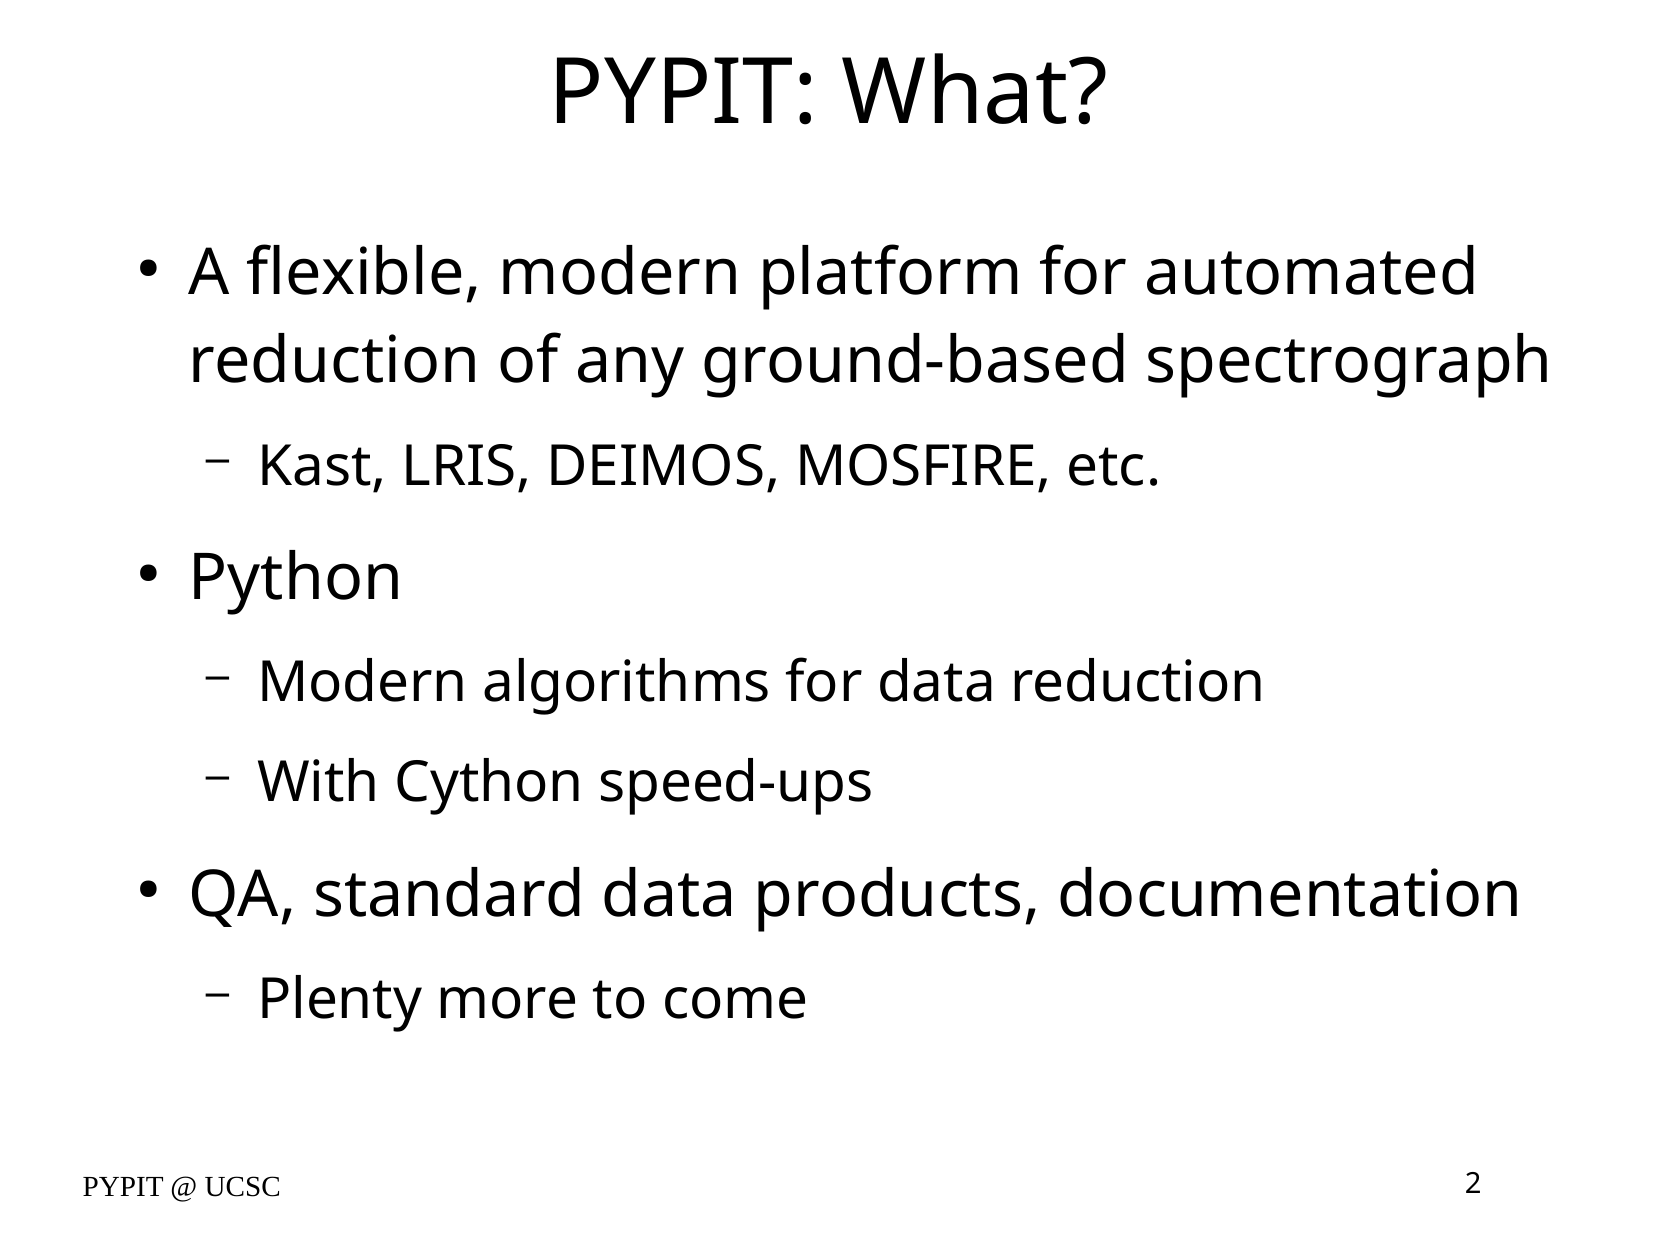

# PYPIT: What?
A flexible, modern platform for automated reduction of any ground-based spectrograph
Kast, LRIS, DEIMOS, MOSFIRE, etc.
Python
Modern algorithms for data reduction
With Cython speed-ups
QA, standard data products, documentation
Plenty more to come